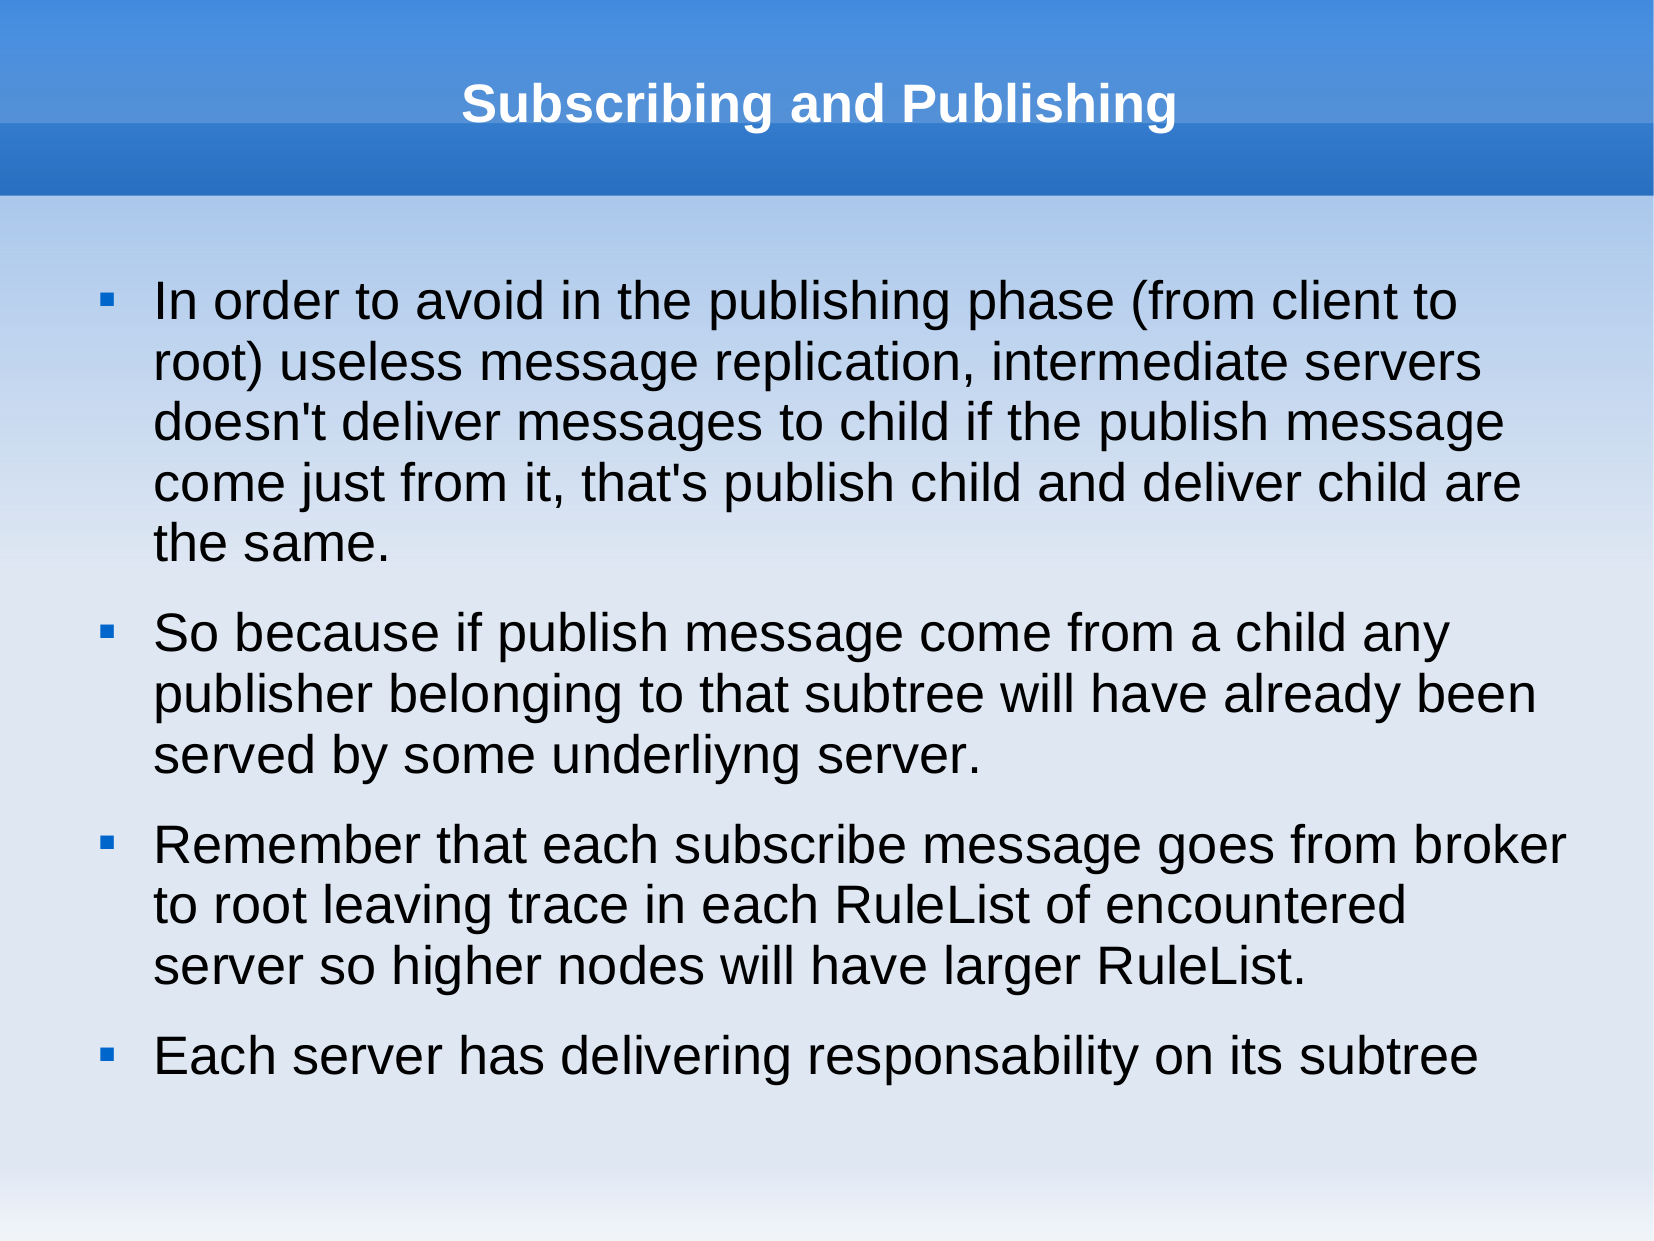

# Subscribing and Publishing
In order to avoid in the publishing phase (from client to root) useless message replication, intermediate servers doesn't deliver messages to child if the publish message come just from it, that's publish child and deliver child are the same.
So because if publish message come from a child any publisher belonging to that subtree will have already been served by some underliyng server.
Remember that each subscribe message goes from broker to root leaving trace in each RuleList of encountered server so higher nodes will have larger RuleList.
Each server has delivering responsability on its subtree